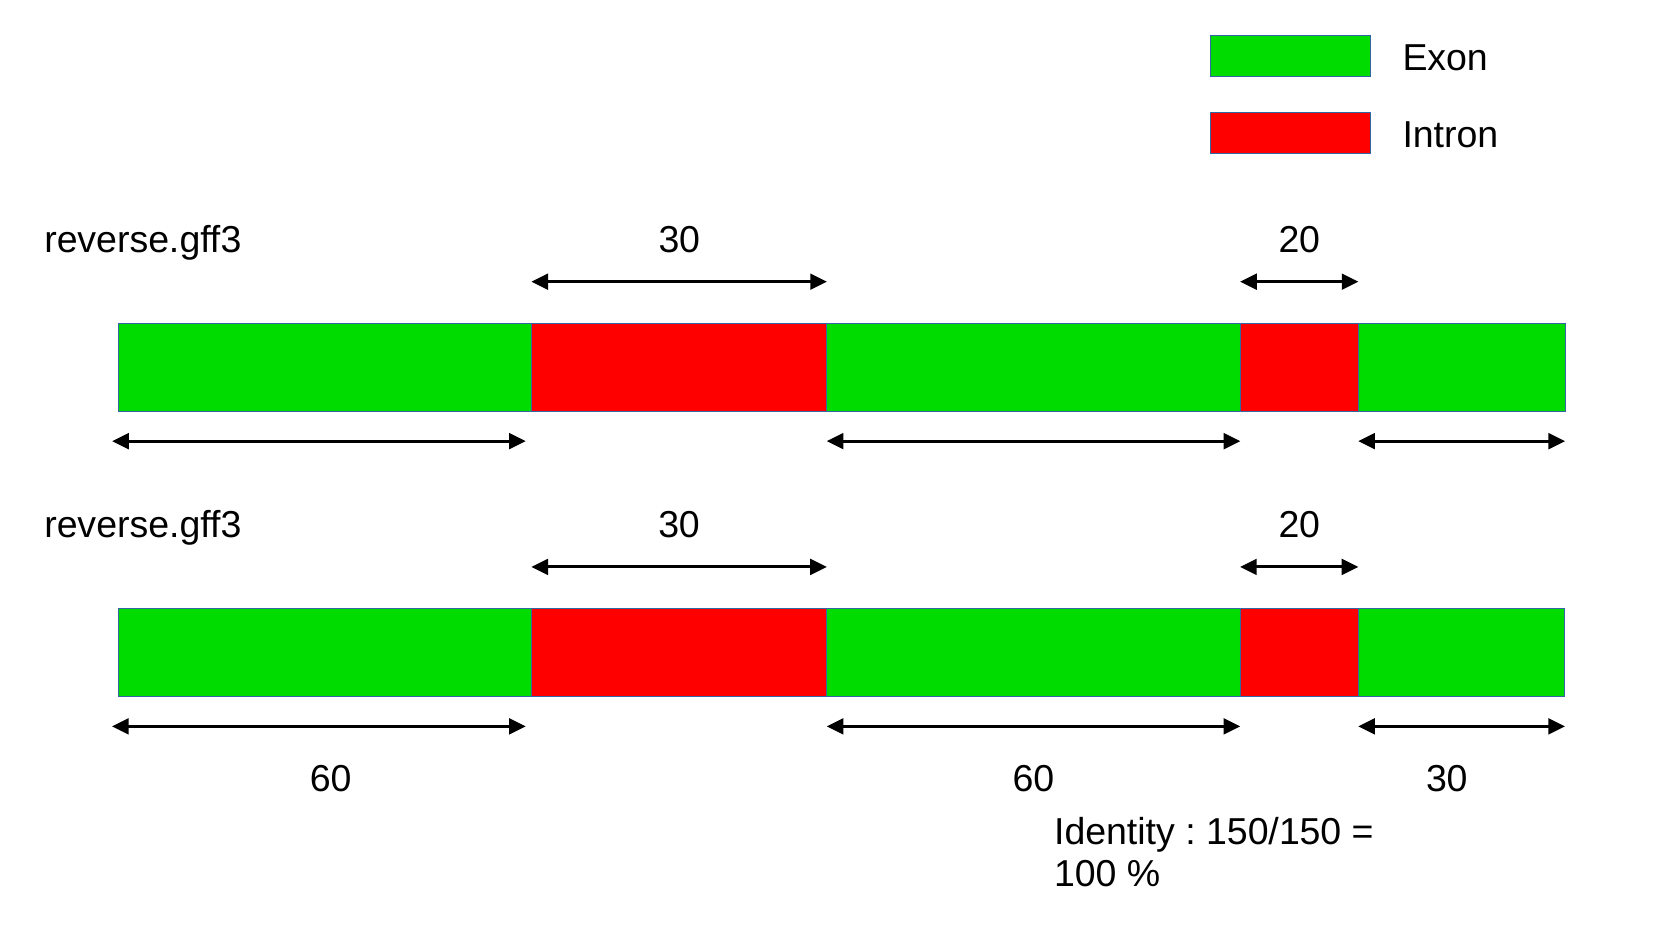

Exon
Intron
reverse.gff3
30
20
reverse.gff3
30
20
60
60
30
Identity : 150/150 = 100 %